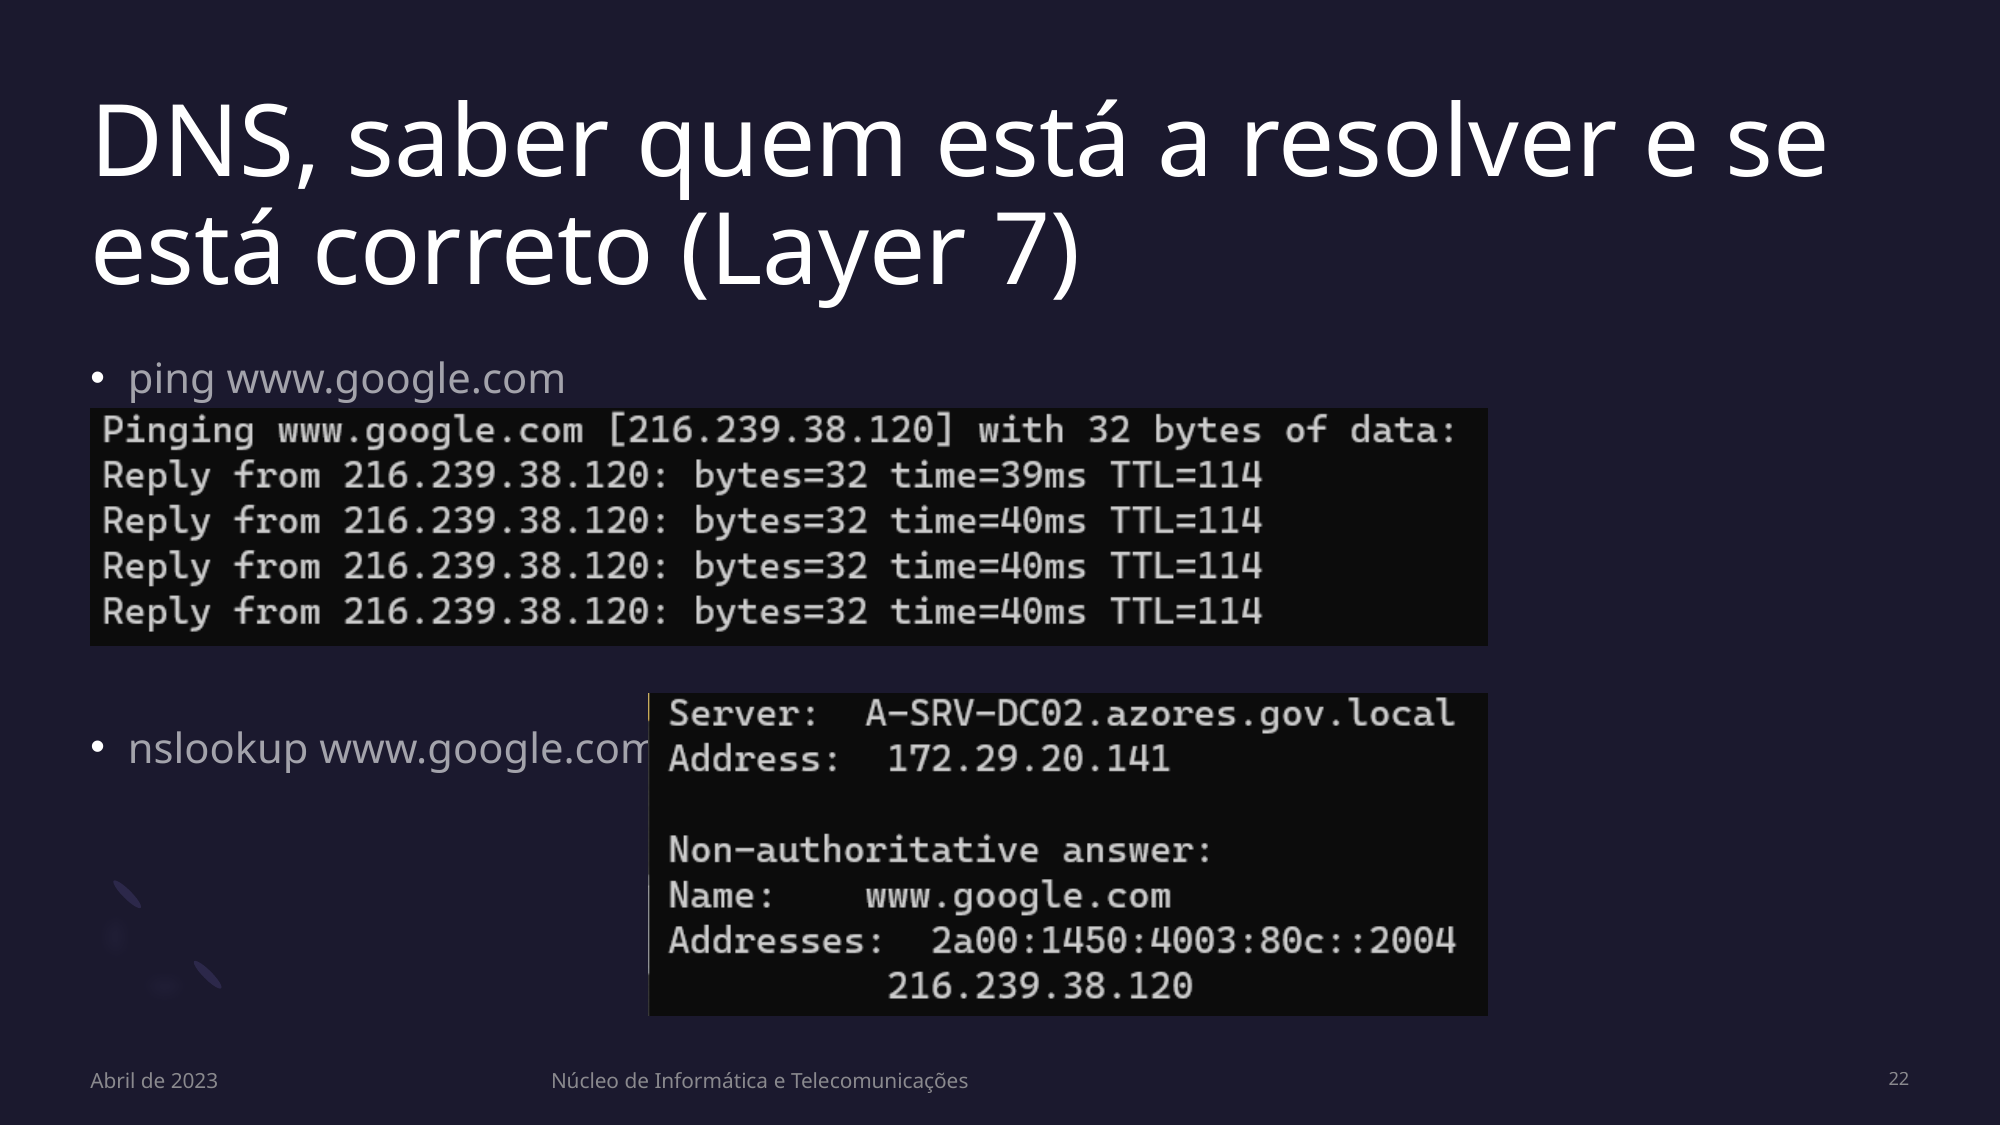

# DNS, saber quem está a resolver e se está correto (Layer 7)
ping www.google.com
nslookup www.google.com
Abril de 2023
Núcleo de Informática e Telecomunicações